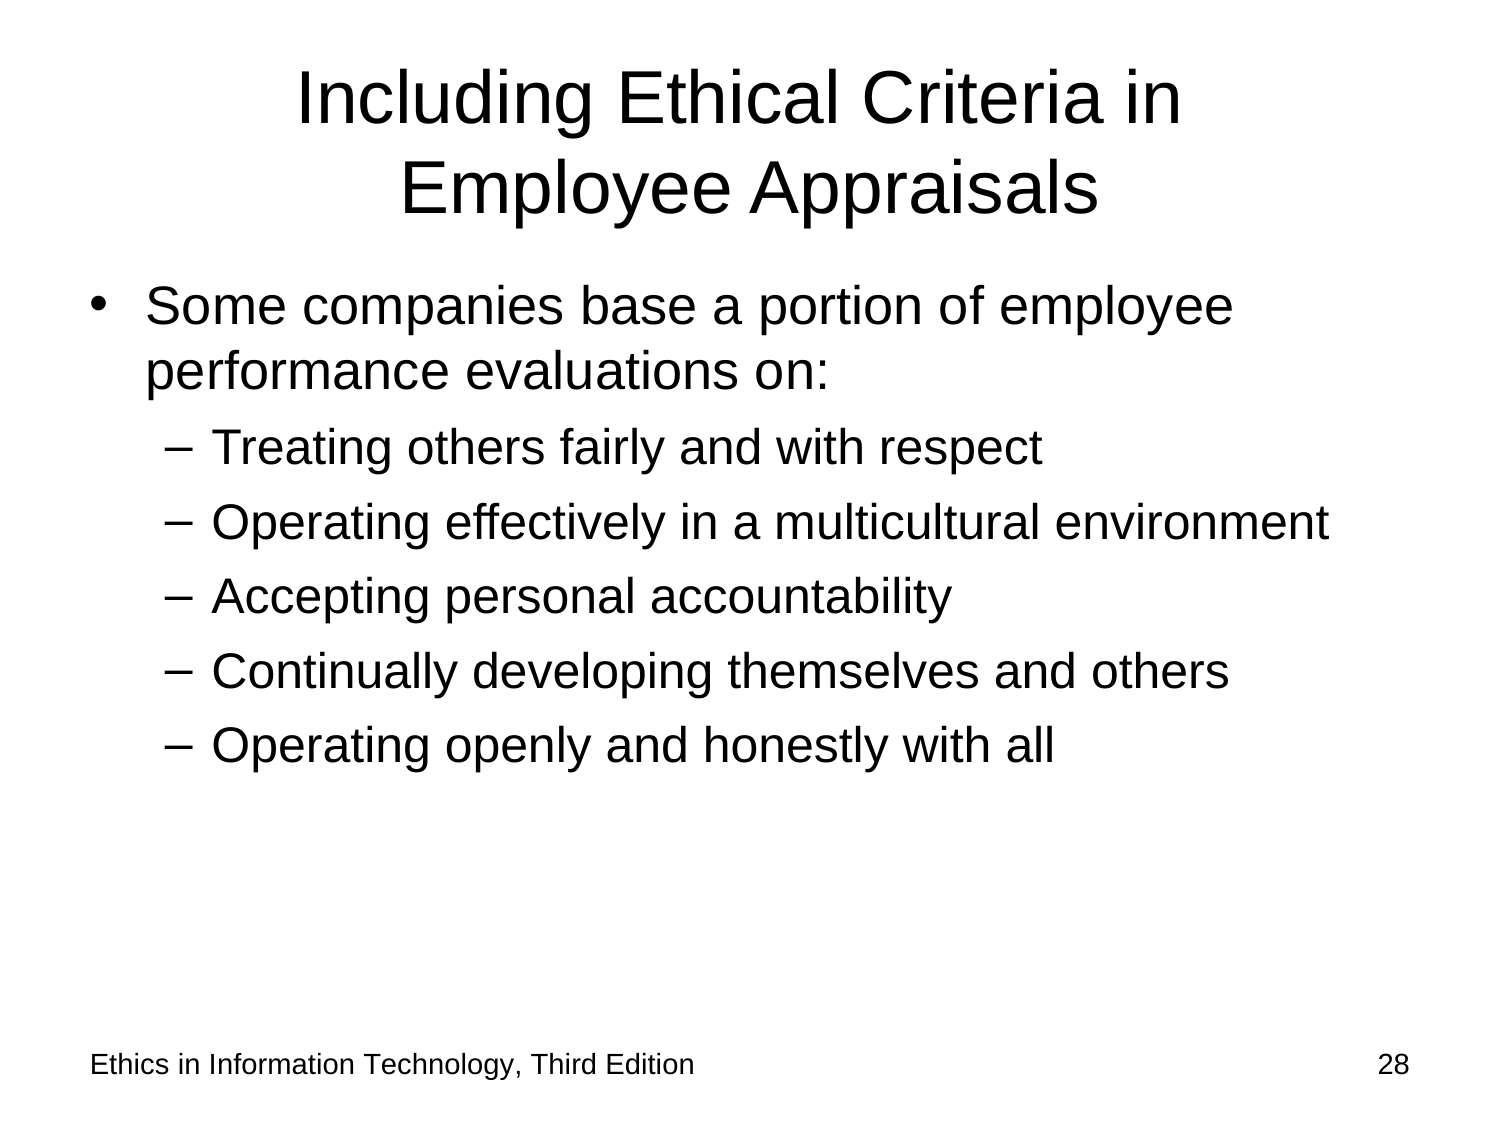

# Including Ethical Criteria in Employee Appraisals
Some companies base a portion of employee performance evaluations on:
Treating others fairly and with respect
Operating effectively in a multicultural environment
Accepting personal accountability
Continually developing themselves and others
Operating openly and honestly with all
Ethics in Information Technology, Third Edition